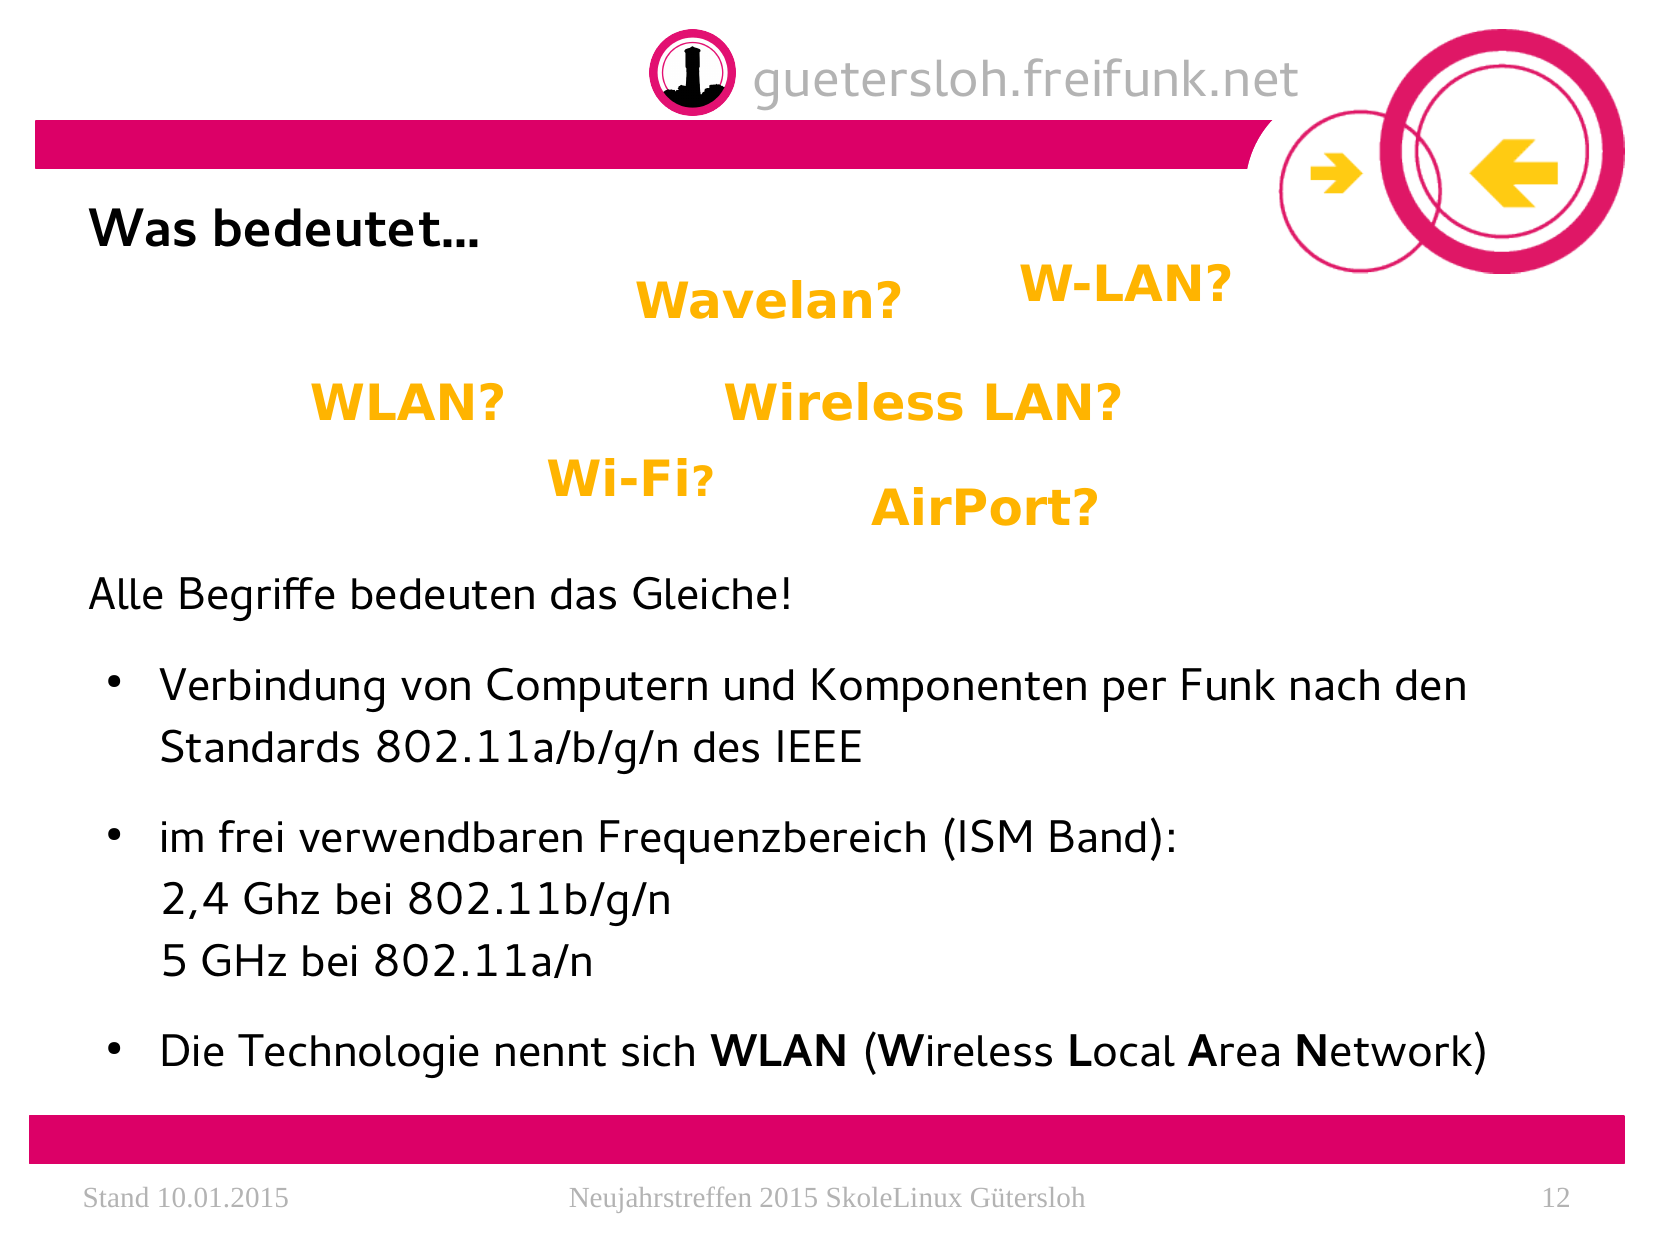

# Was bedeutet...
W-LAN?
Wavelan?
WLAN?
Wireless LAN?
Wi-Fi?
AirPort?
Alle Begriffe bedeuten das Gleiche!
Verbindung von Computern und Komponenten per Funk nach den Standards 802.11a/b/g/n des IEEE
im frei verwendbaren Frequenzbereich (ISM Band):
2,4 Ghz bei 802.11b/g/n
5 GHz bei 802.11a/n
Die Technologie nennt sich WLAN (Wireless Local Area Network)
Stand 10.01.2015
Neujahrstreffen 2015 SkoleLinux Gütersloh
12